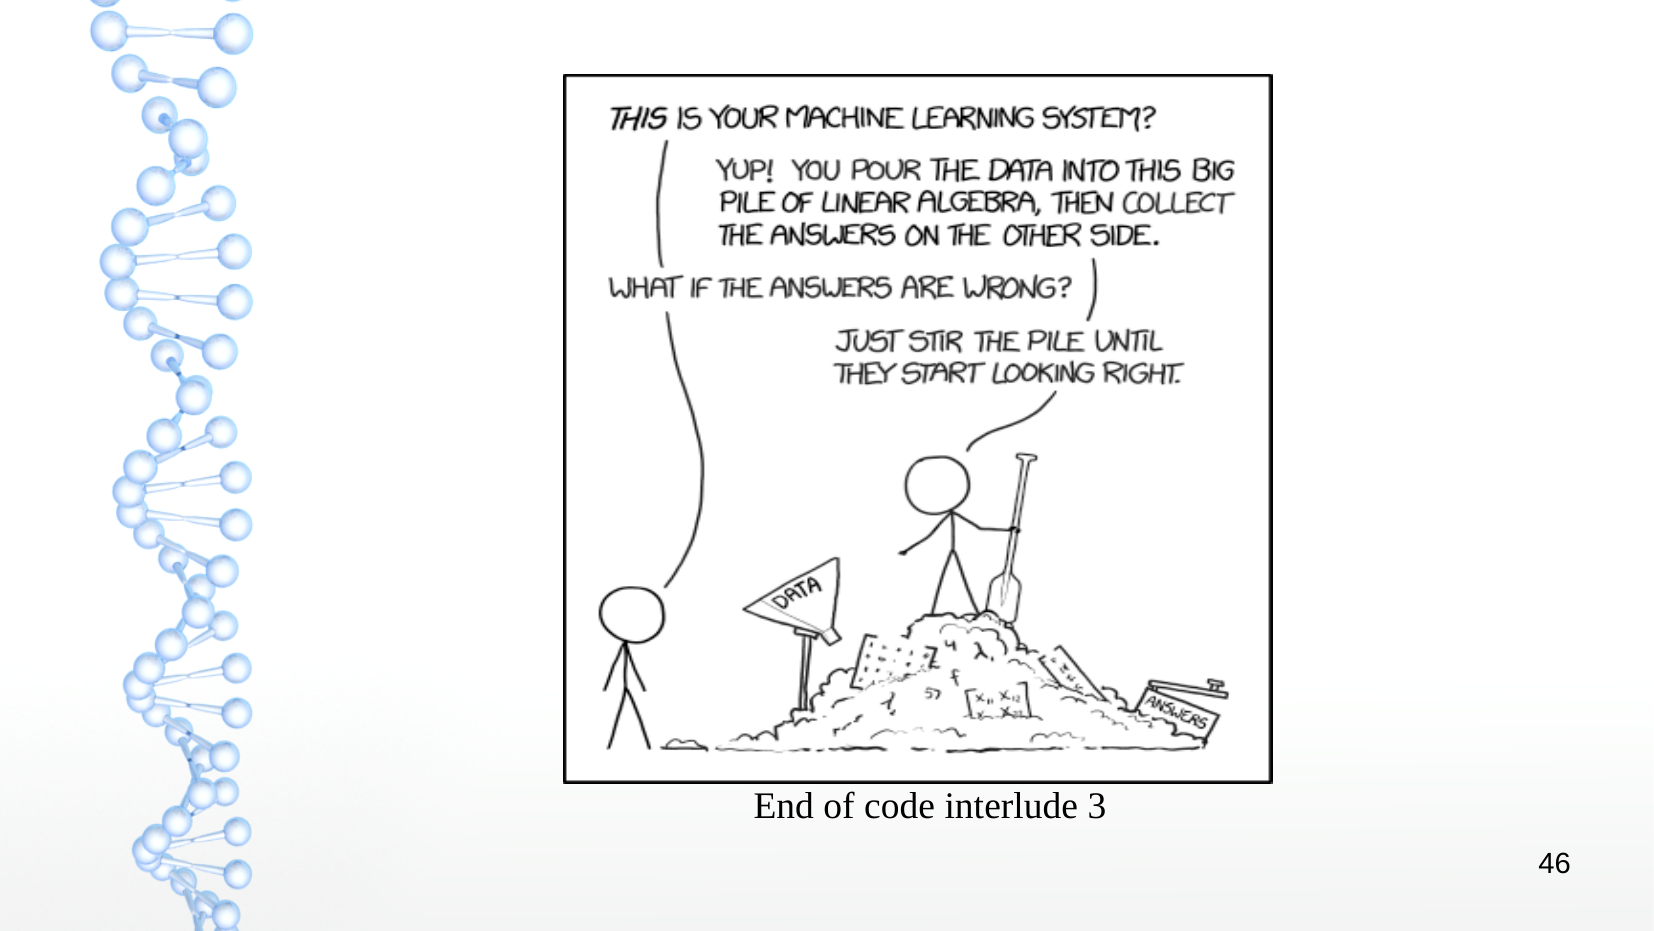

# End of code interlude 3
46